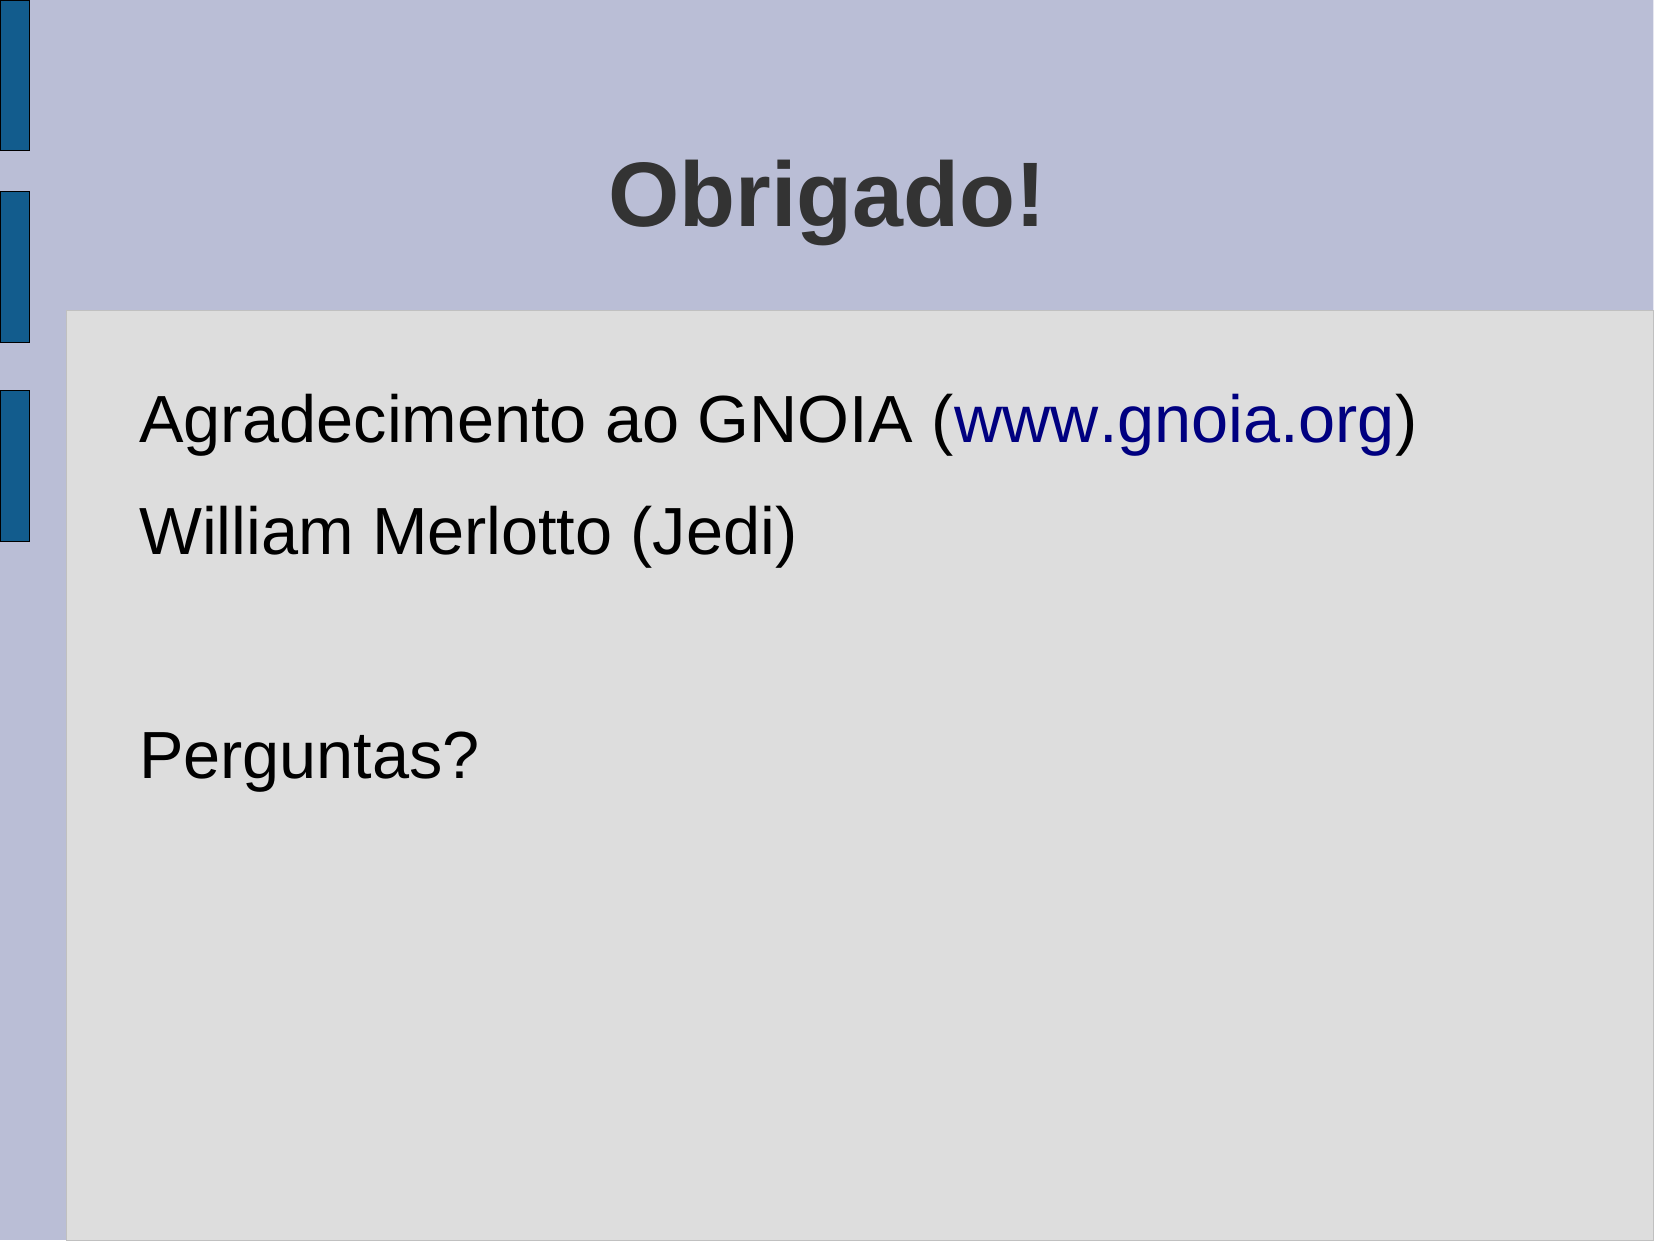

# Obrigado!
Agradecimento ao GNOIA (www.gnoia.org)
William Merlotto (Jedi)
Perguntas?